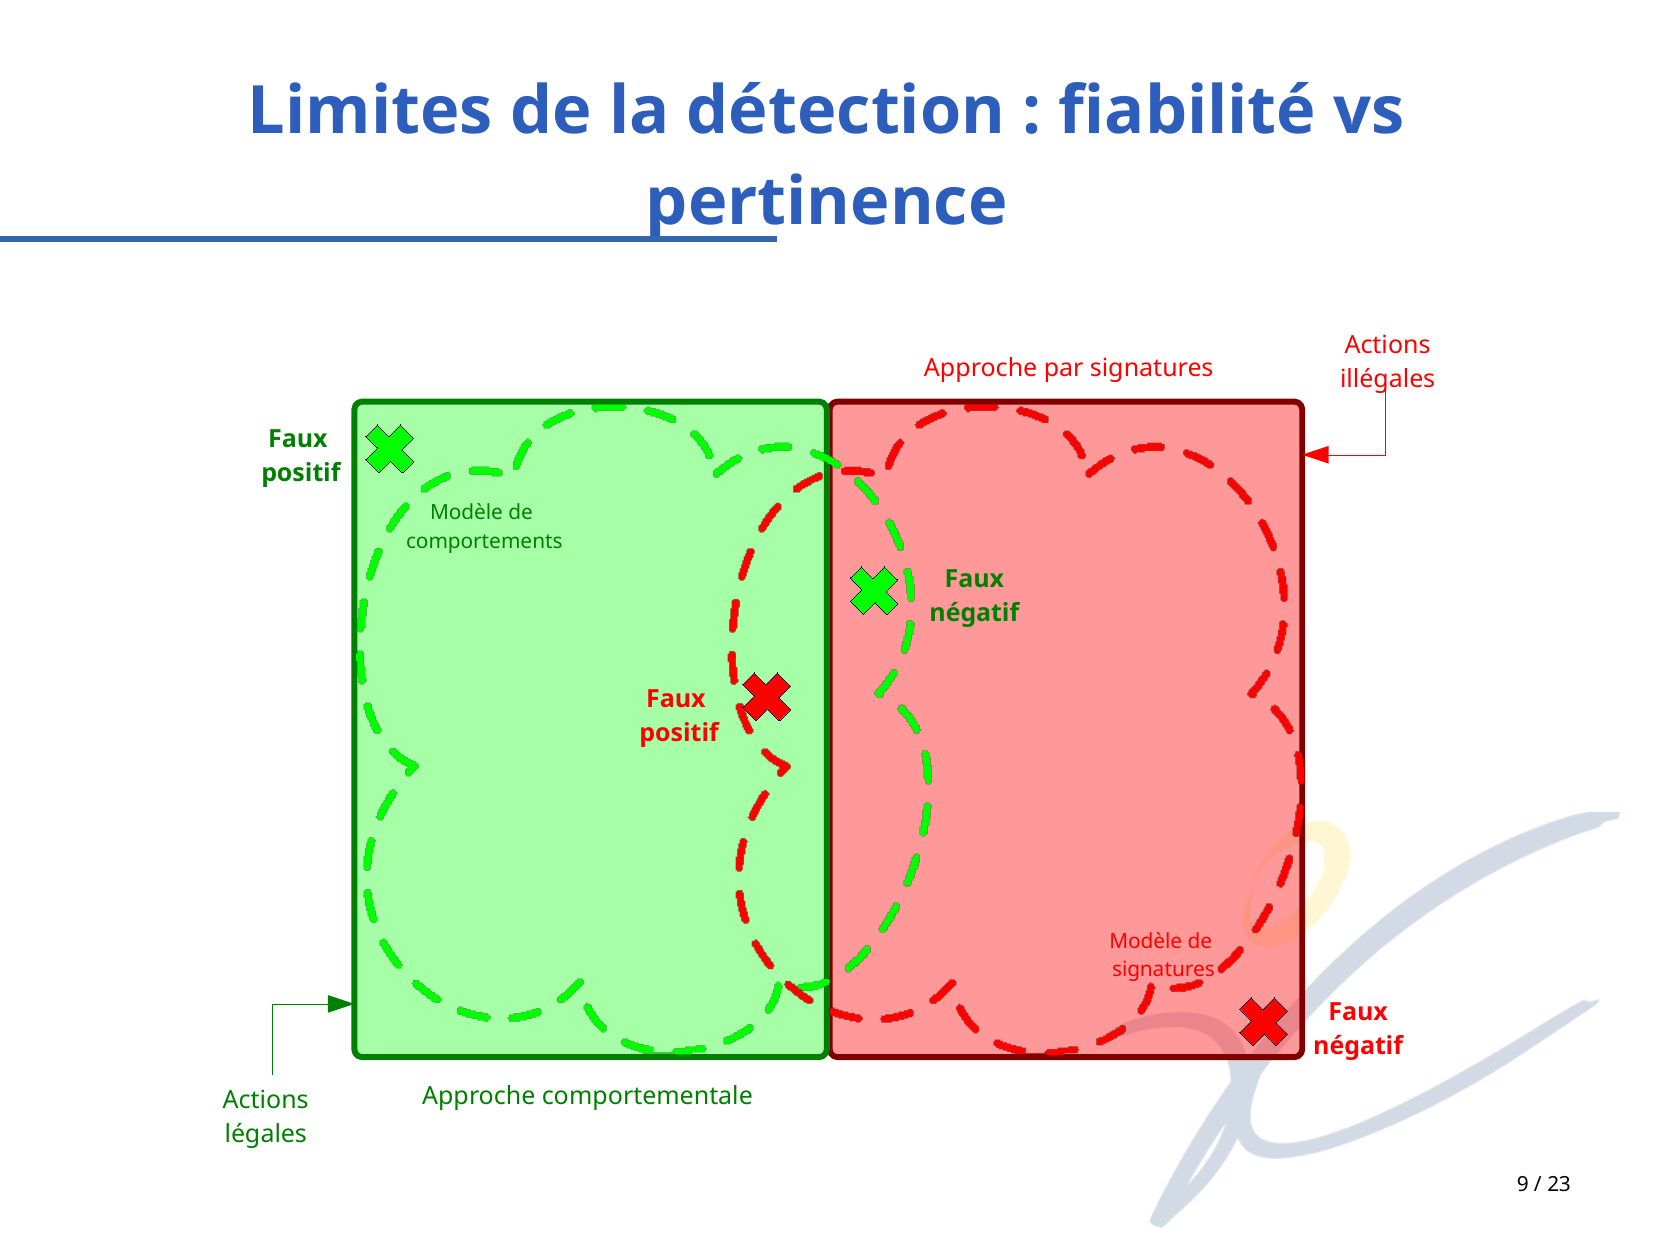

# Limites de la détection : fiabilité vs pertinence
Actions illégales
Approche par signatures
Faux
positif
Modèle de
comportements
Faux négatif
Faux
positif
Modèle de
signatures
Faux négatif
Approche comportementale
Actions légales
9